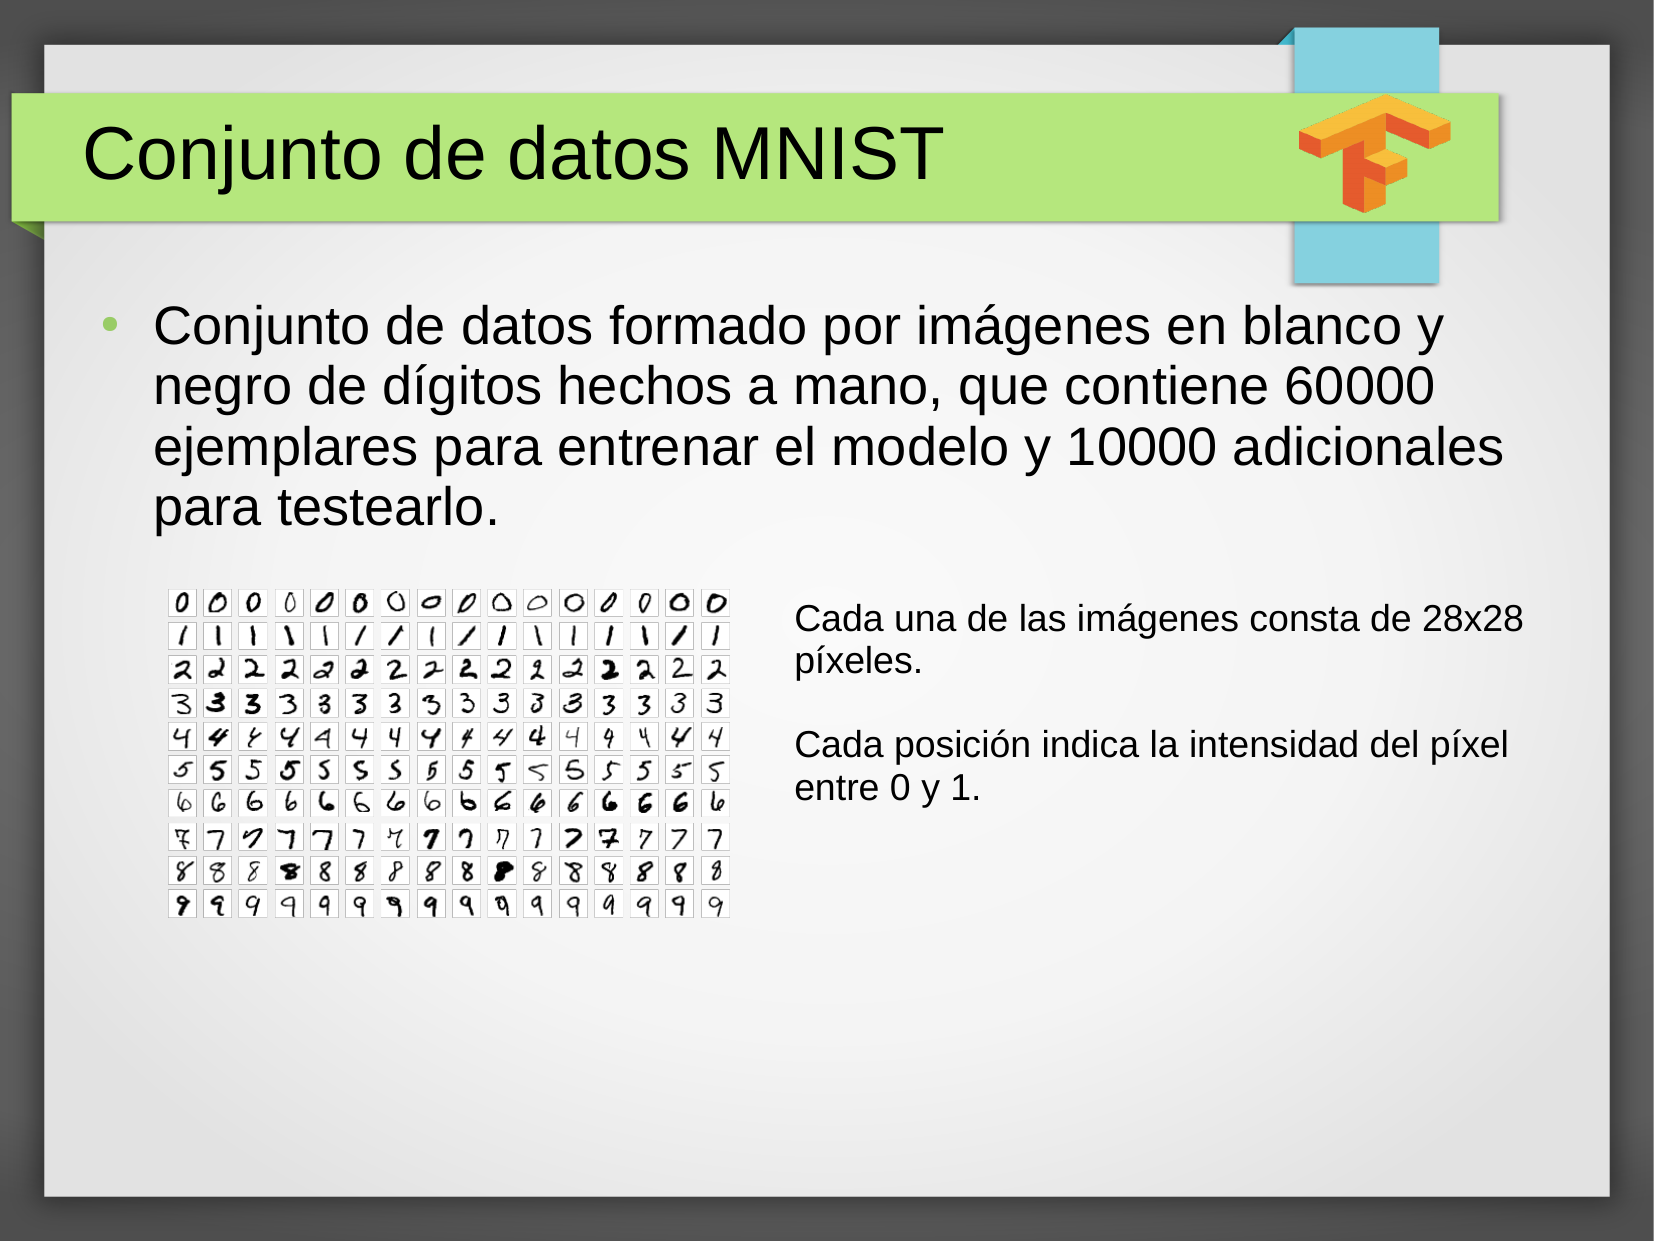

# Conjunto de datos MNIST
Conjunto de datos formado por imágenes en blanco y negro de dígitos hechos a mano, que contiene 60000 ejemplares para entrenar el modelo y 10000 adicionales para testearlo.
Cada una de las imágenes consta de 28x28 píxeles.
Cada posición indica la intensidad del píxel entre 0 y 1.